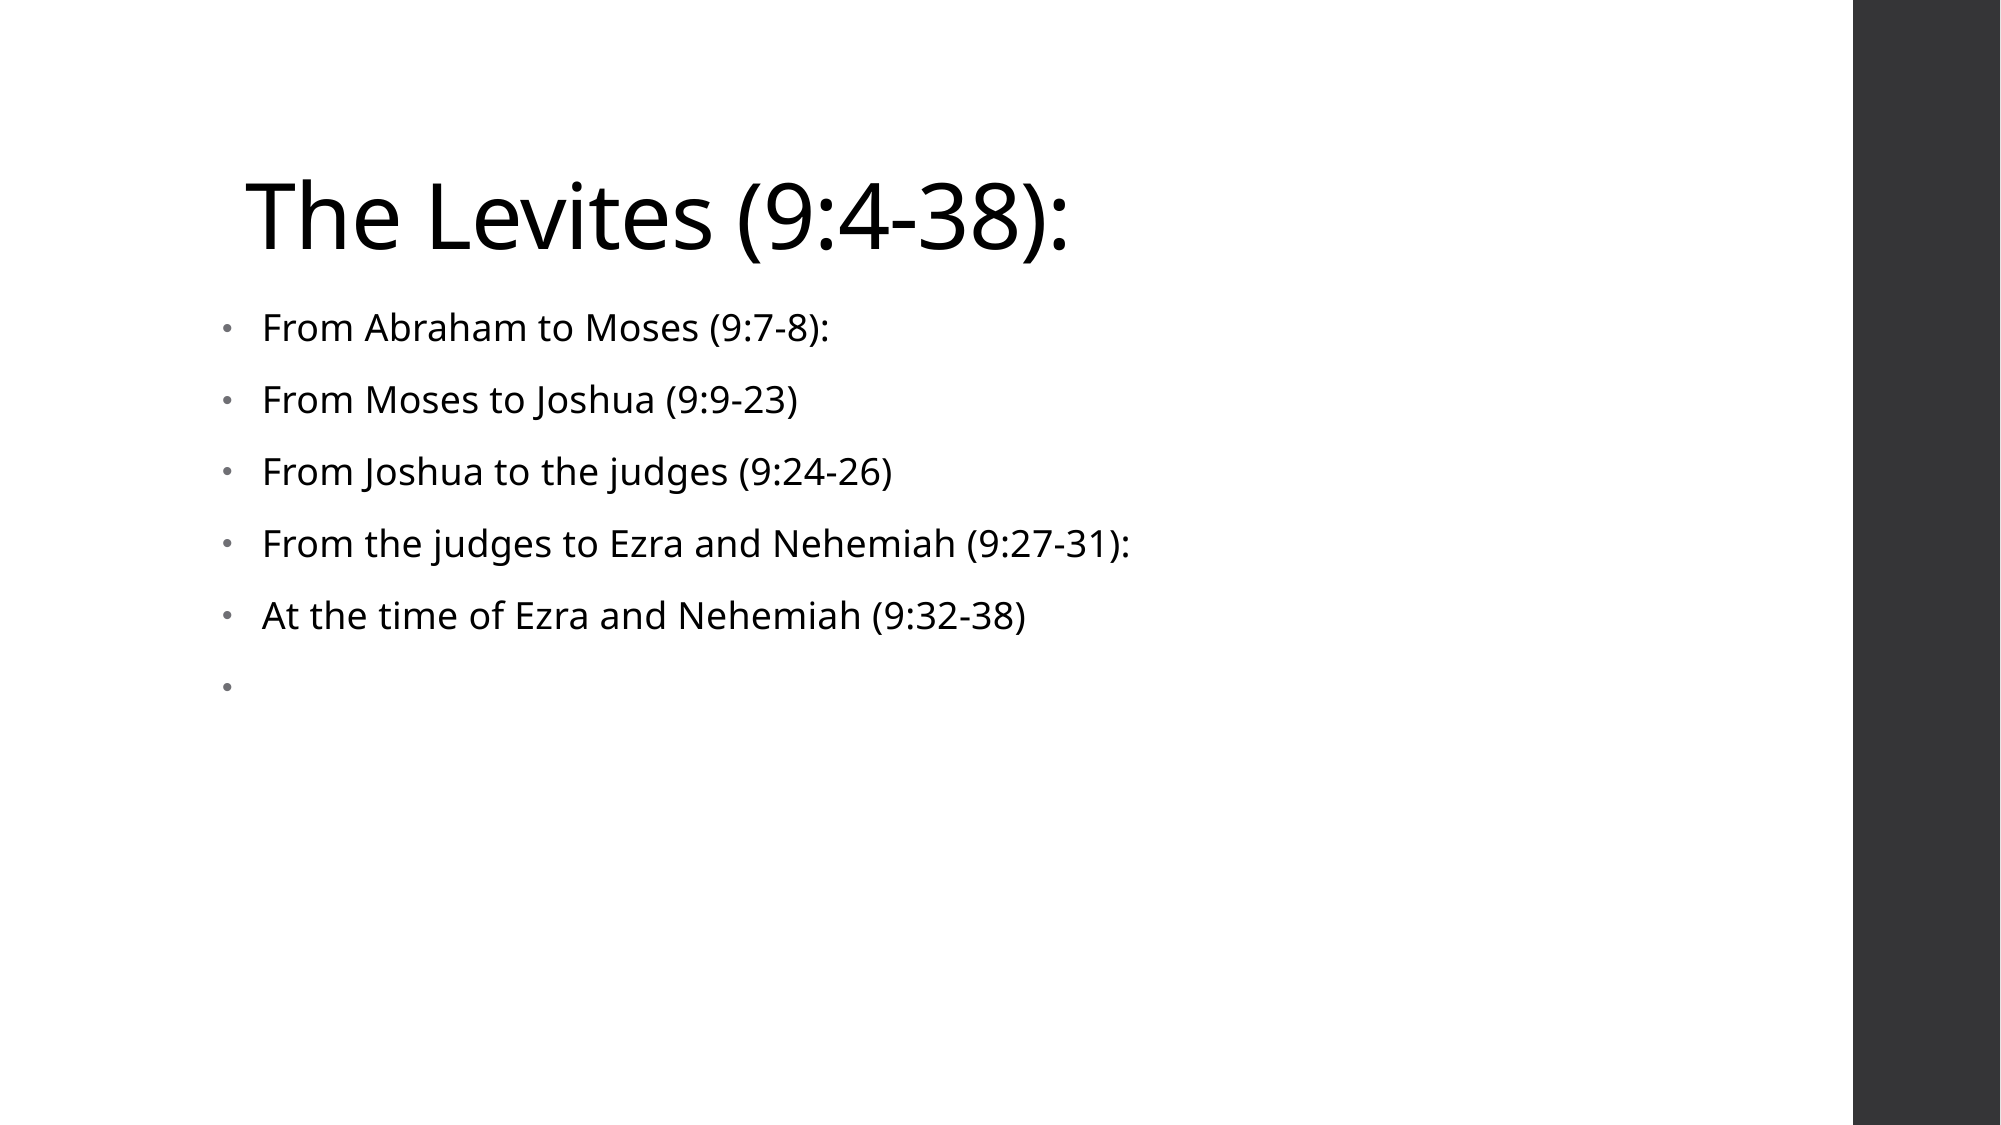

# The Levites (9:4-38):
 From Abraham to Moses (9:7-8):
 From Moses to Joshua (9:9-23)
 From Joshua to the judges (9:24-26)
 From the judges to Ezra and Nehemiah (9:27-31):
 At the time of Ezra and Nehemiah (9:32-38)